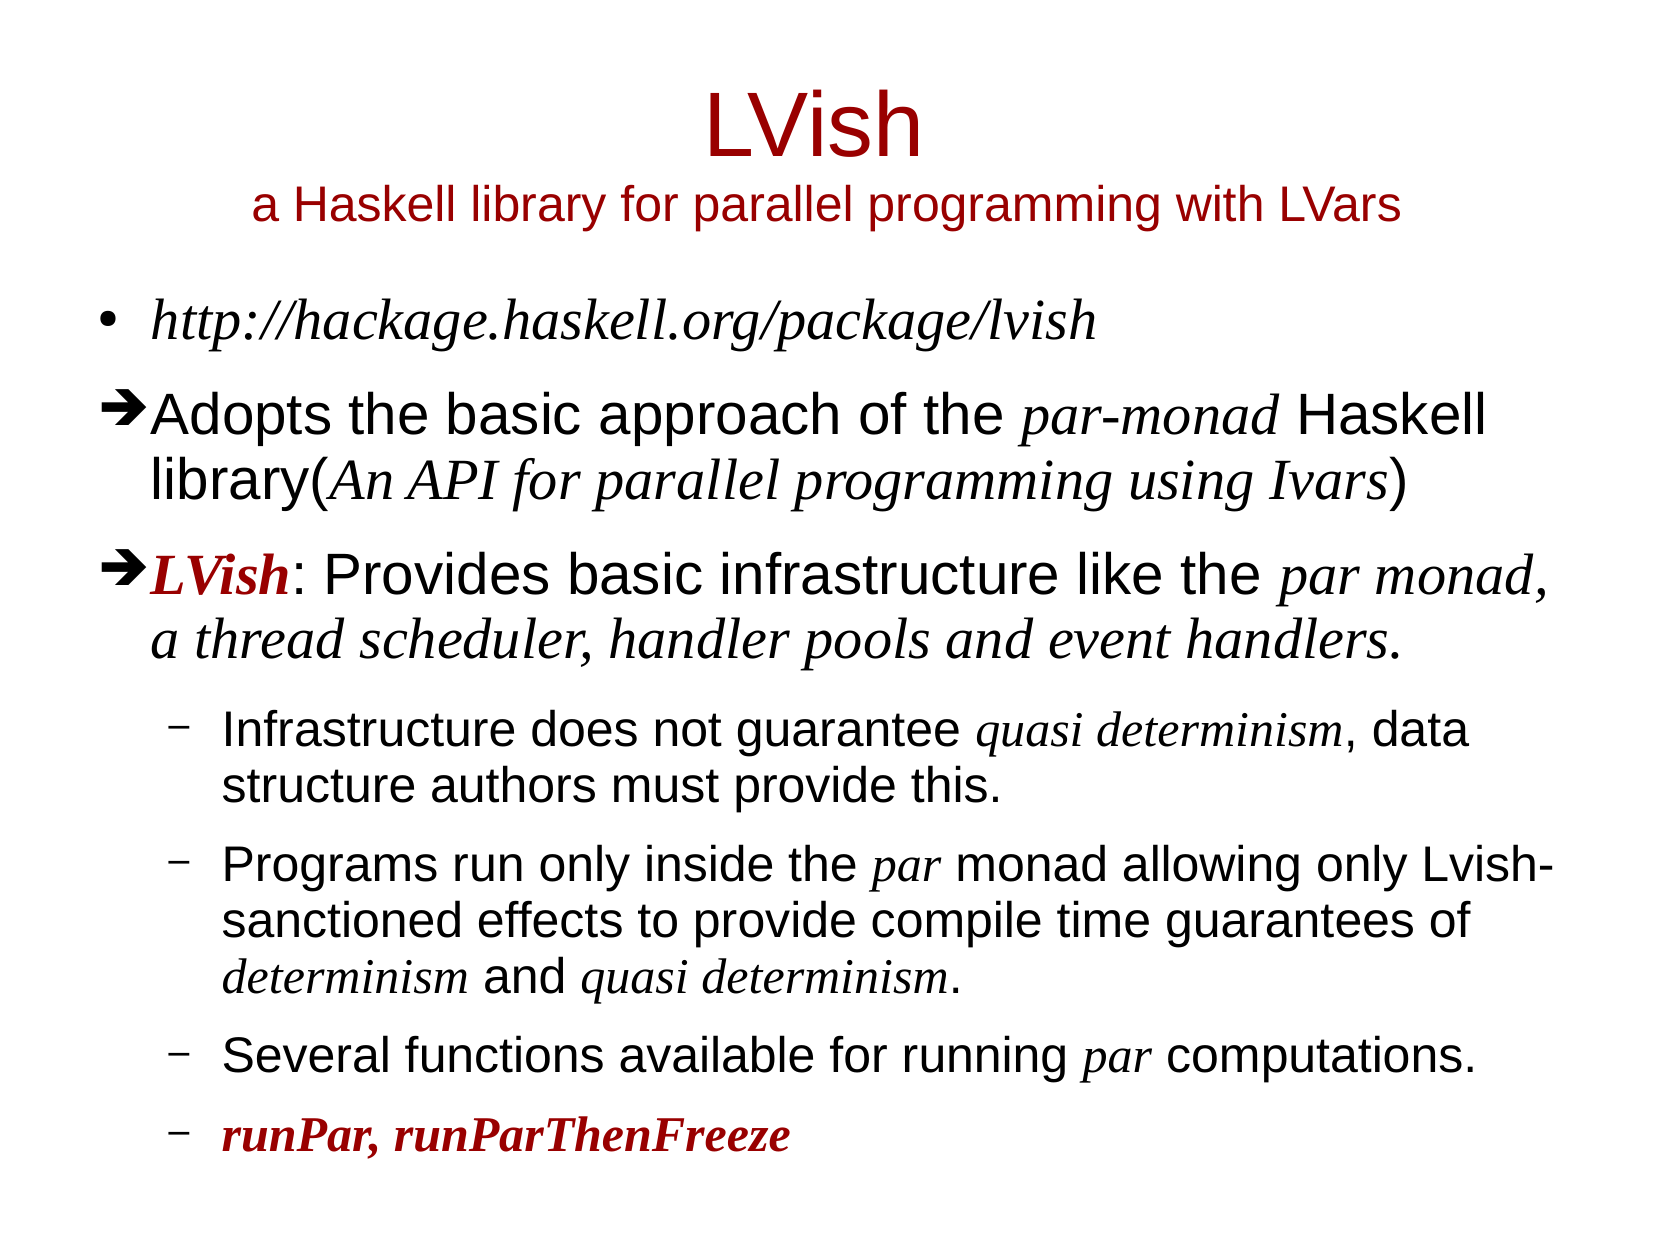

# LVish a Haskell library for parallel programming with LVars
http://hackage.haskell.org/package/lvish
Adopts the basic approach of the par-monad Haskell library(An API for parallel programming using Ivars)
LVish: Provides basic infrastructure like the par monad, a thread scheduler, handler pools and event handlers.
Infrastructure does not guarantee quasi determinism, data structure authors must provide this.
Programs run only inside the par monad allowing only Lvish-sanctioned effects to provide compile time guarantees of determinism and quasi determinism.
Several functions available for running par computations.
runPar, runParThenFreeze